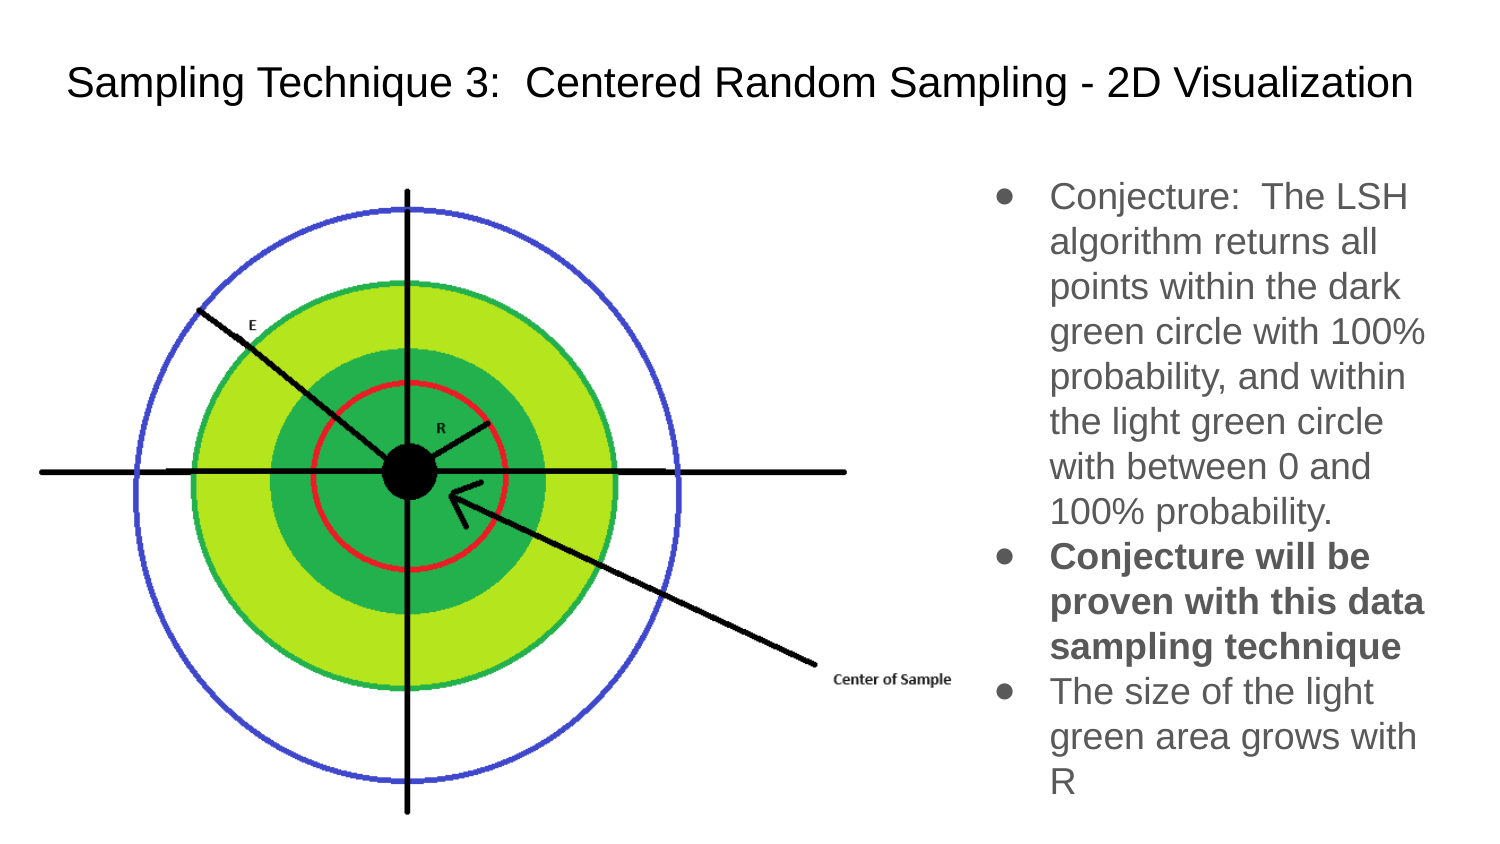

# Sampling Technique 3: Centered Random Sampling - 2D Visualization
Conjecture: The LSH algorithm returns all points within the dark green circle with 100% probability, and within the light green circle with between 0 and 100% probability.
Conjecture will be proven with this data sampling technique
The size of the light green area grows with R